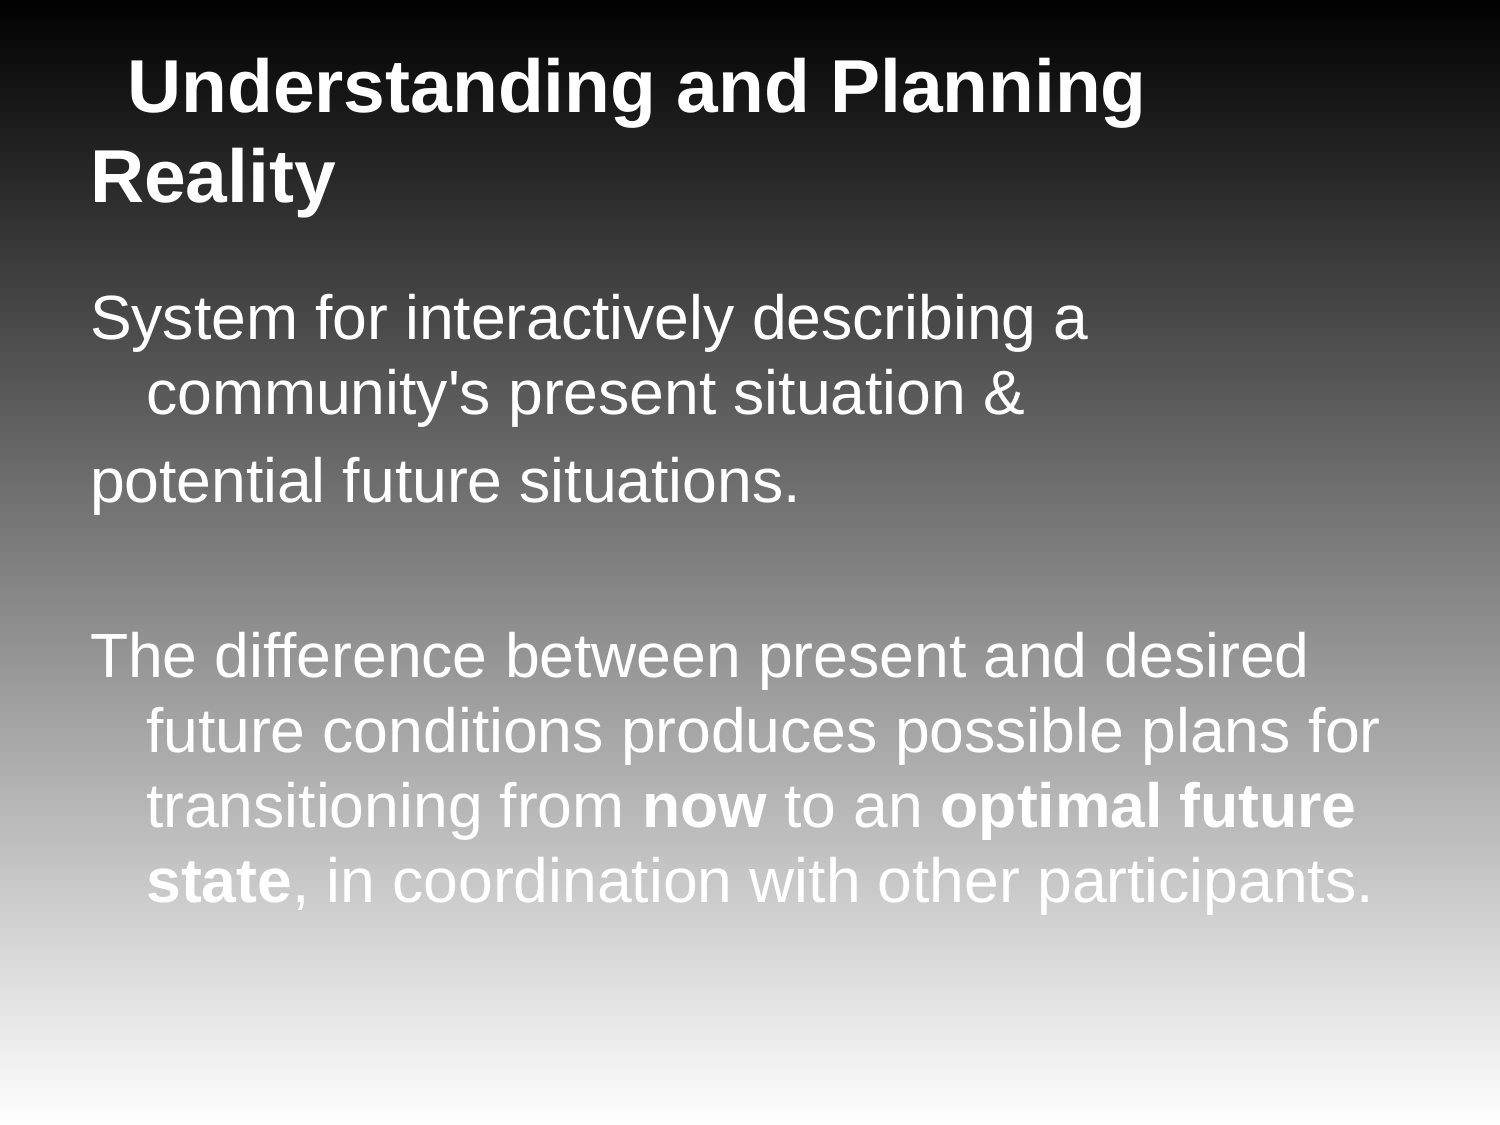

# Understanding and Planning Reality
System for interactively describing a community's present situation &
potential future situations.
The difference between present and desired future conditions produces possible plans for transitioning from now to an optimal future state, in coordination with other participants.
Add “Netention is a“ System for…
insert & “predicting” potential…
By identifying the difference between present and desired conditions, Netention can produce possible transition plans. It can also help forecast differences in future states so that the most optimum coordination can be outlined for all participants.